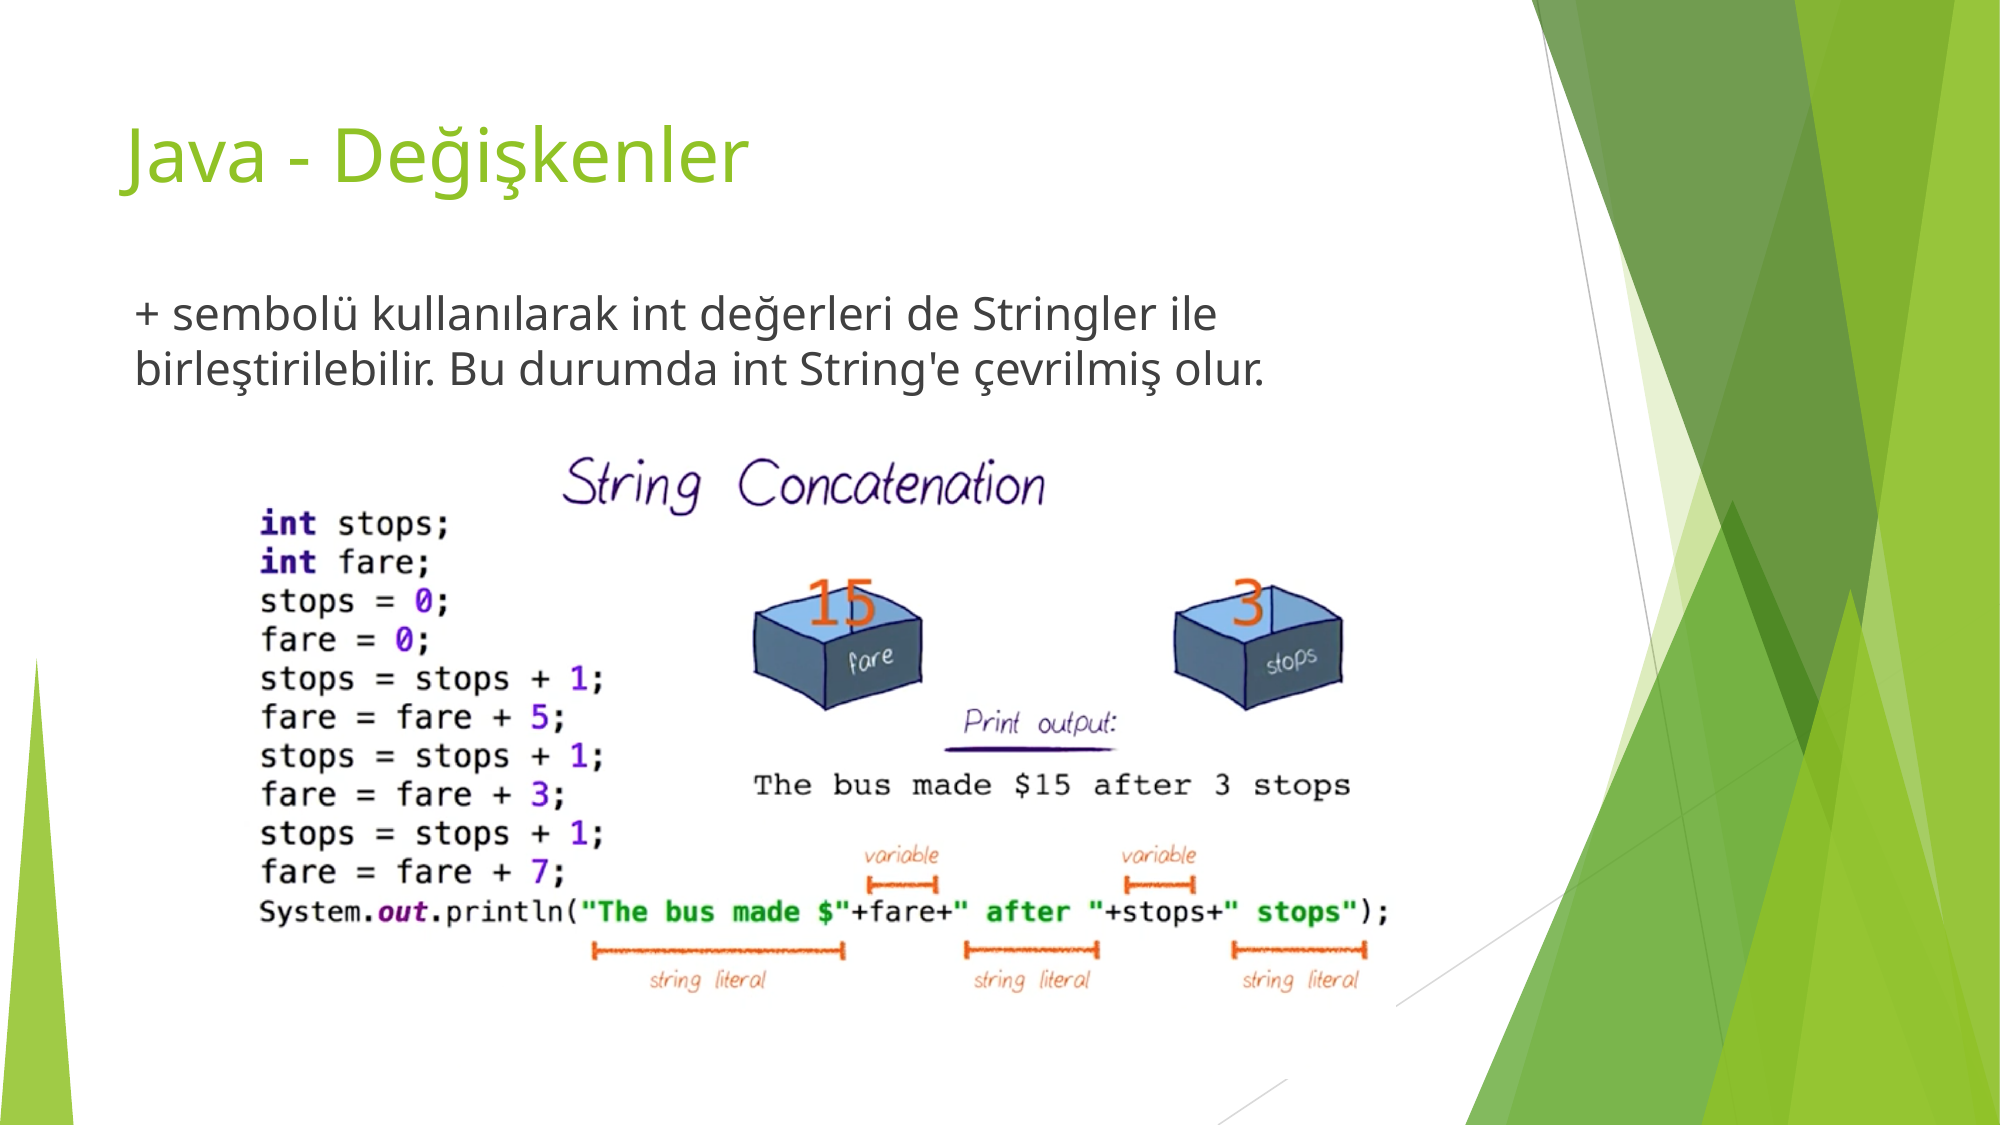

# Java - Değişkenler
+ sembolü kullanılarak int değerleri de Stringler ile birleştirilebilir. Bu durumda int String'e çevrilmiş olur.